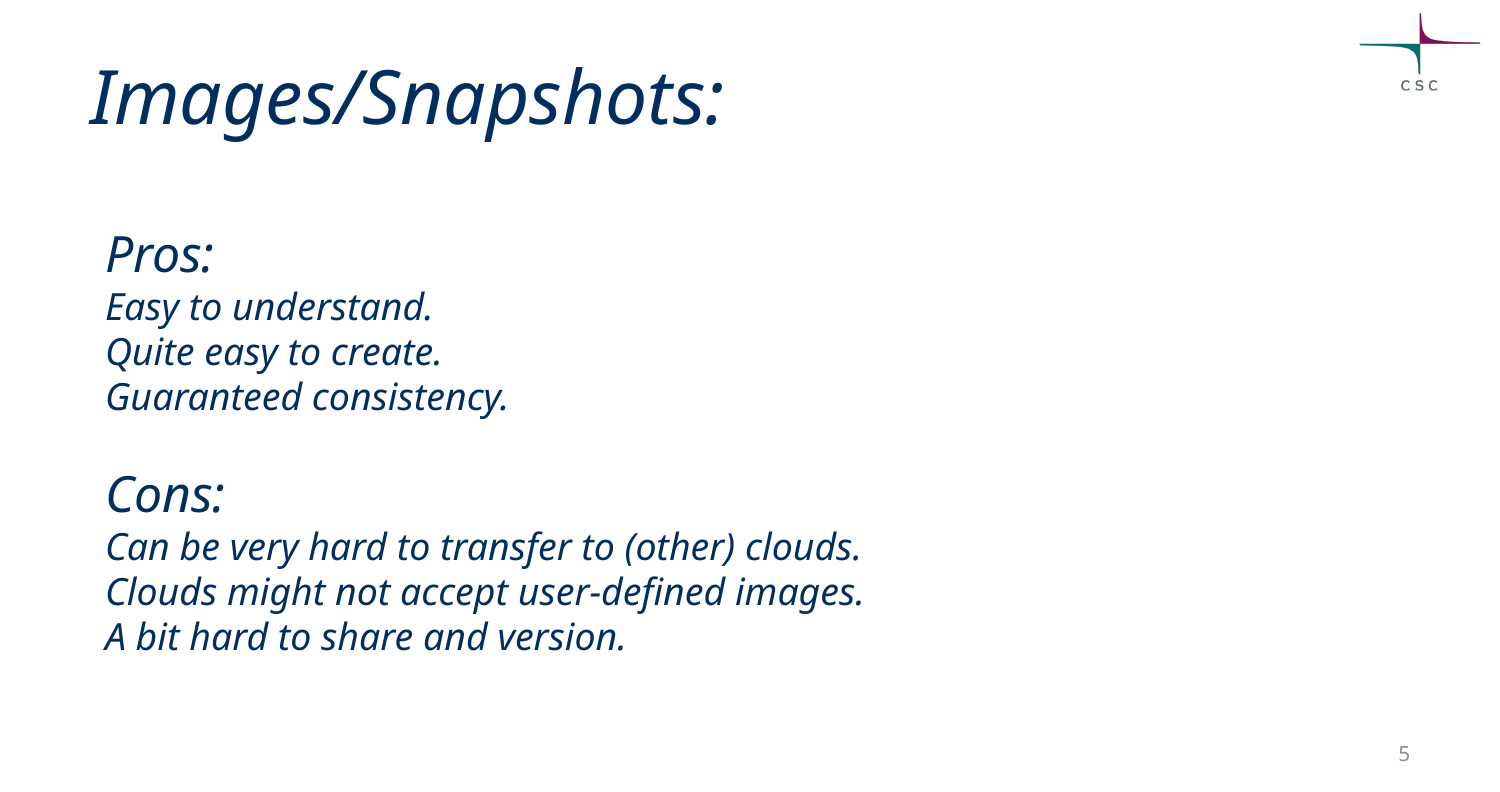

# Images/Snapshots:
Pros:
Easy to understand.
Quite easy to create.
Guaranteed consistency.
Cons:
Can be very hard to transfer to (other) clouds.
Clouds might not accept user-defined images.
A bit hard to share and version.